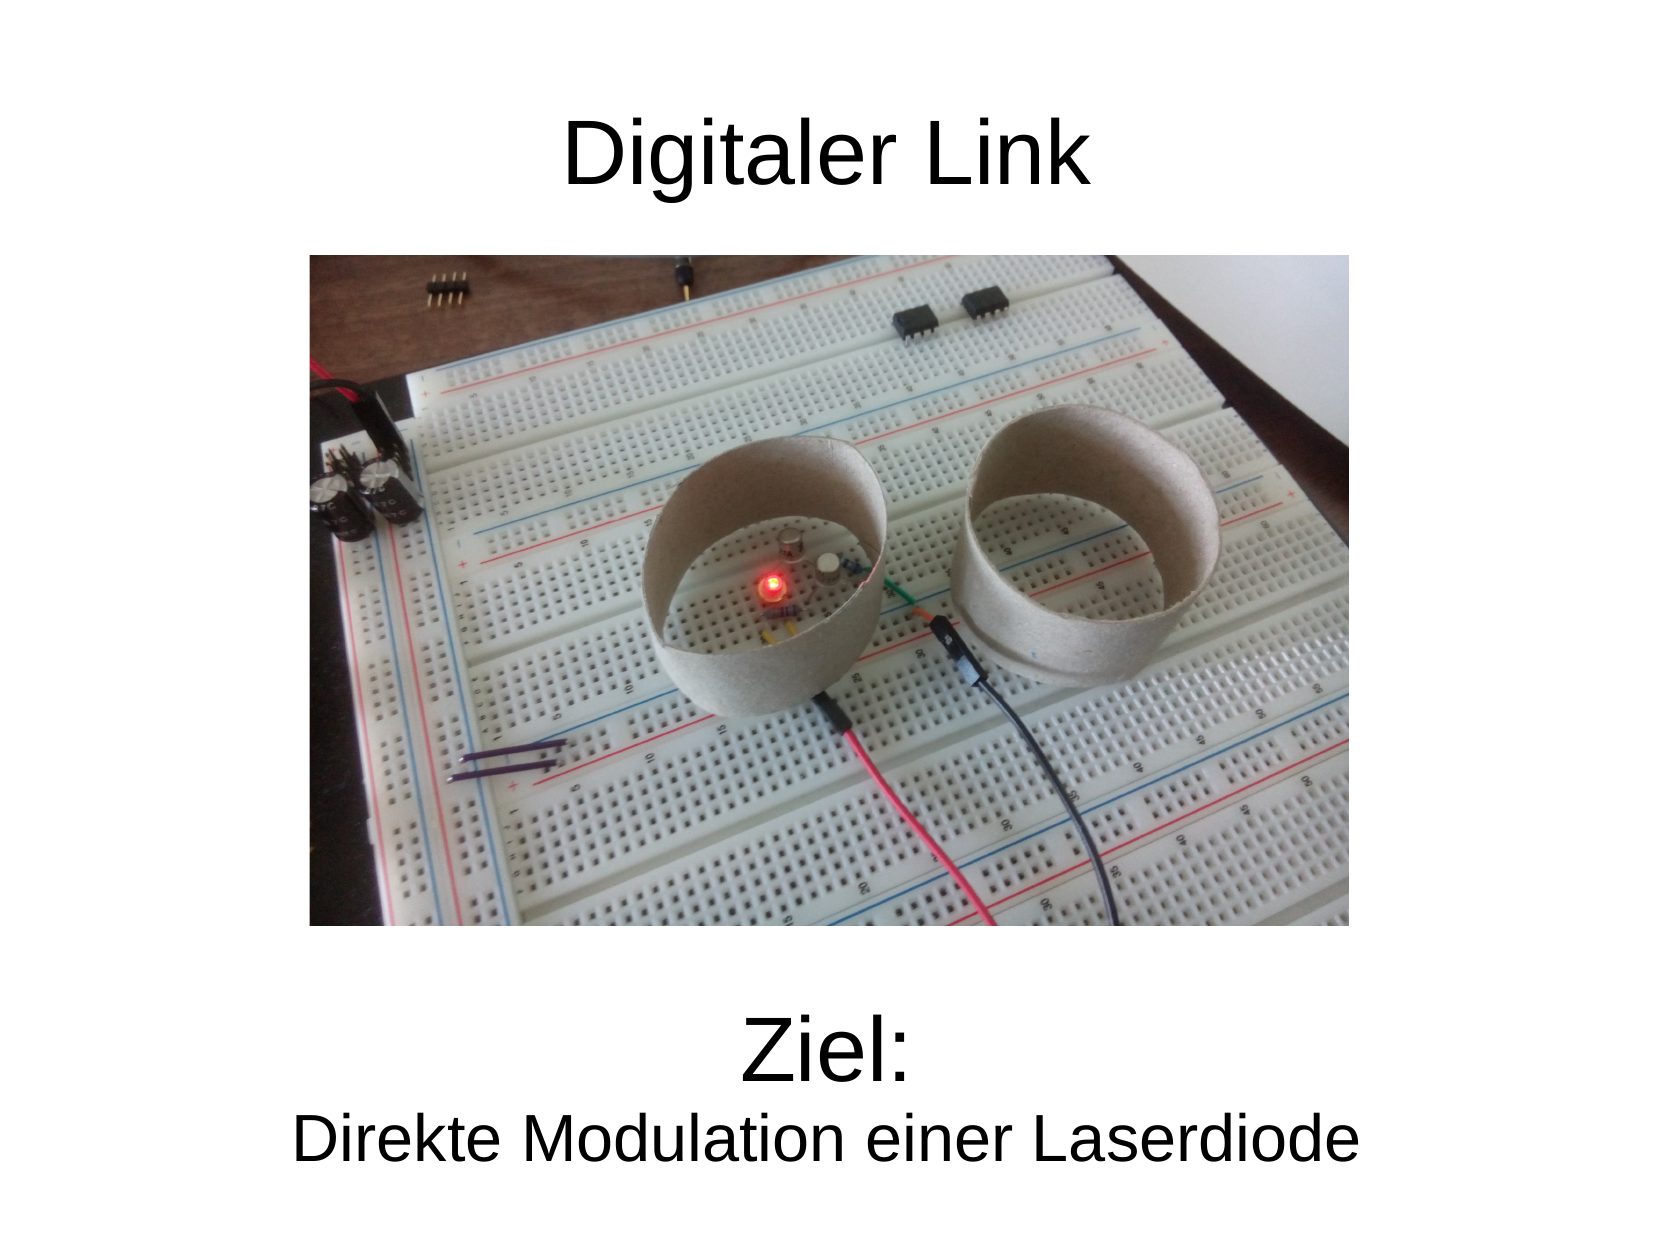

# Digitaler Link
Ziel:
Direkte Modulation einer Laserdiode